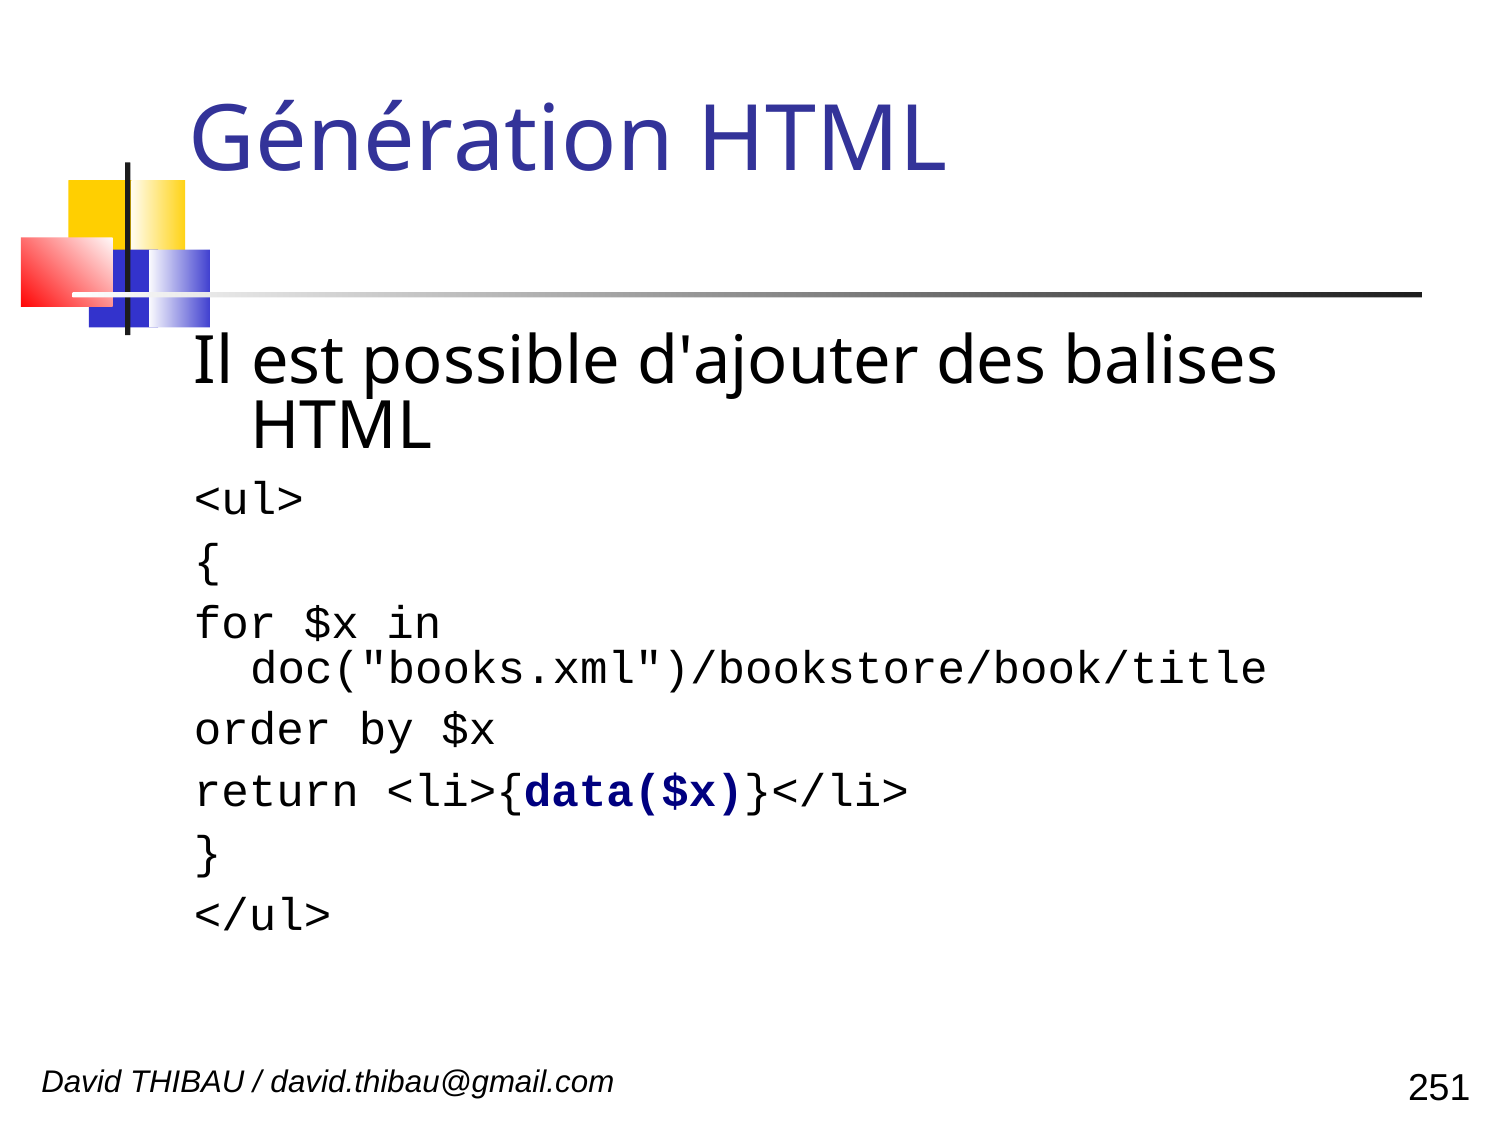

# Génération HTML
Il est possible d'ajouter des balises HTML
<ul>
{
for $x in doc("books.xml")/bookstore/book/title
order by $x
return <li>{data($x)}</li>
}
</ul>